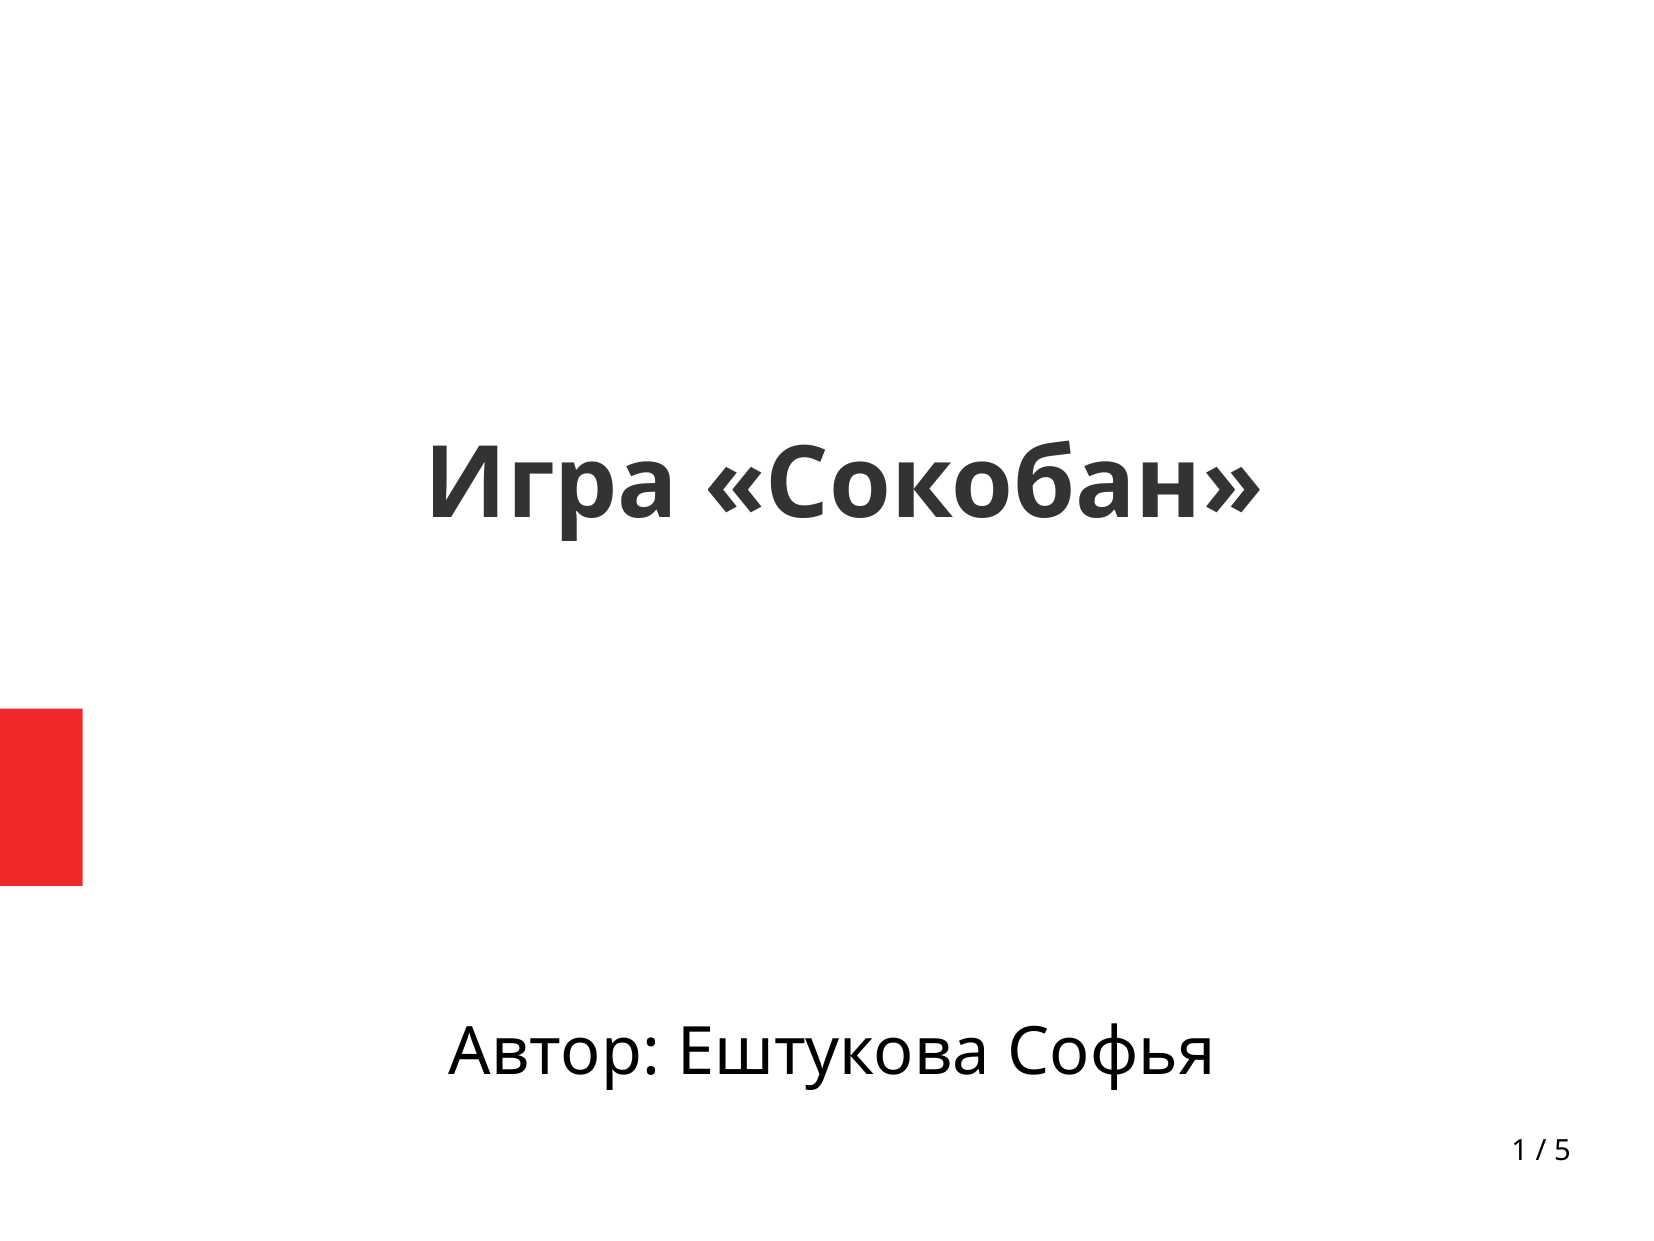

# Игра «Сокобан»
Автор: Ештукова Софья
1